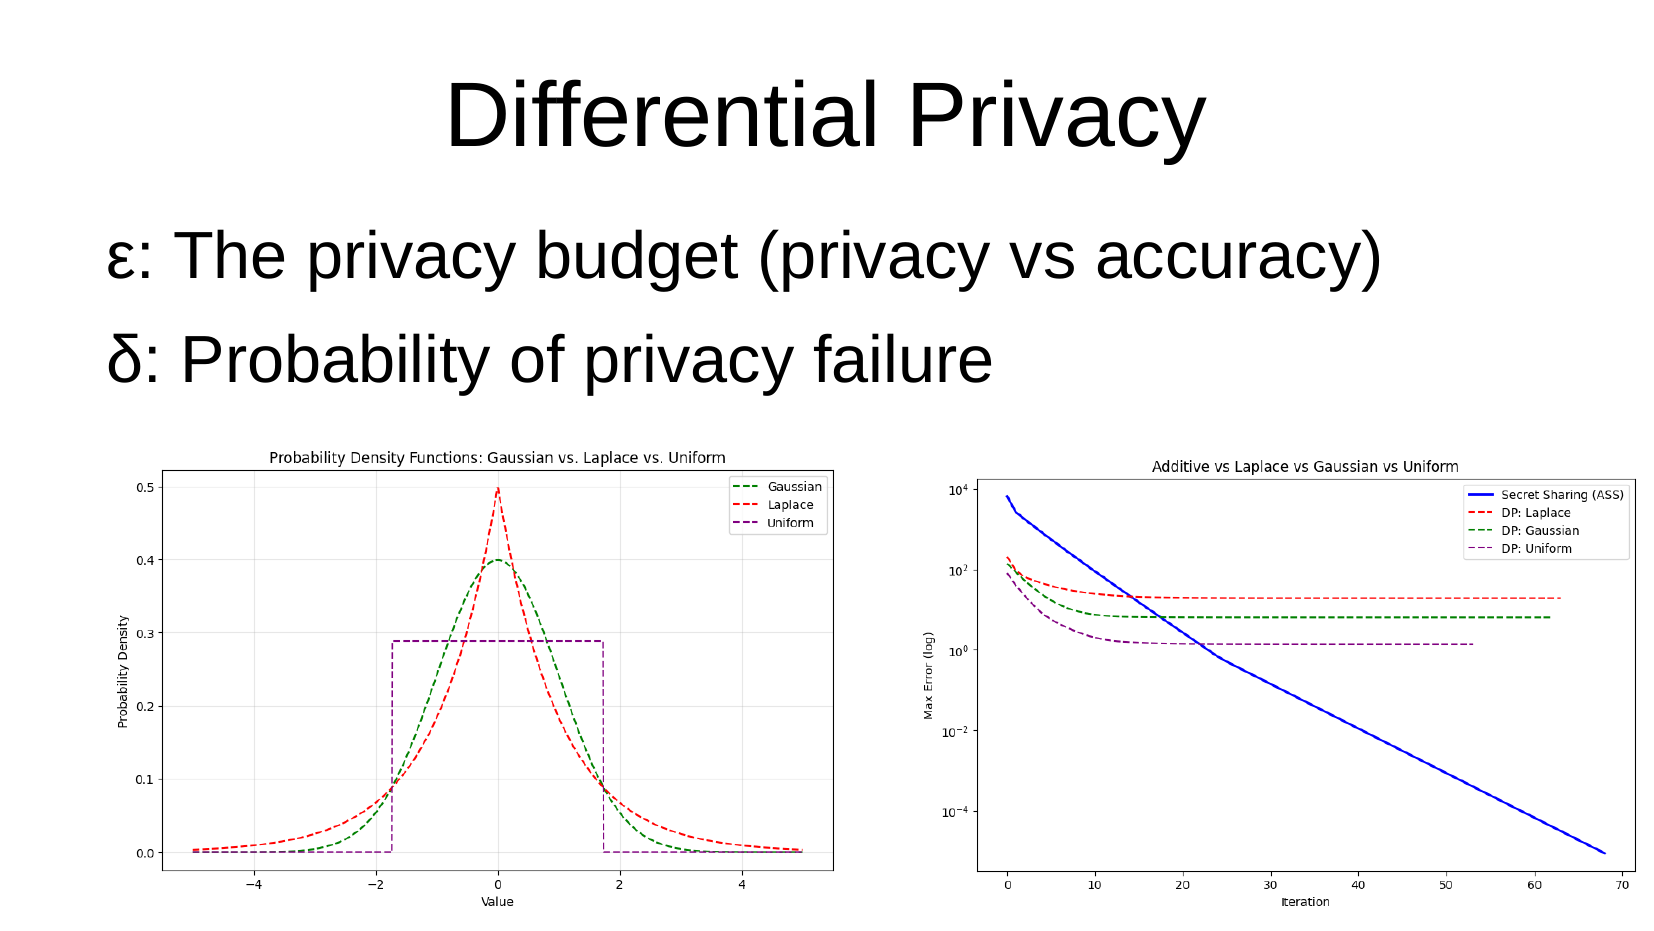

# Differential Privacy
ε: The privacy budget (privacy vs accuracy)
δ: Probability of privacy failure